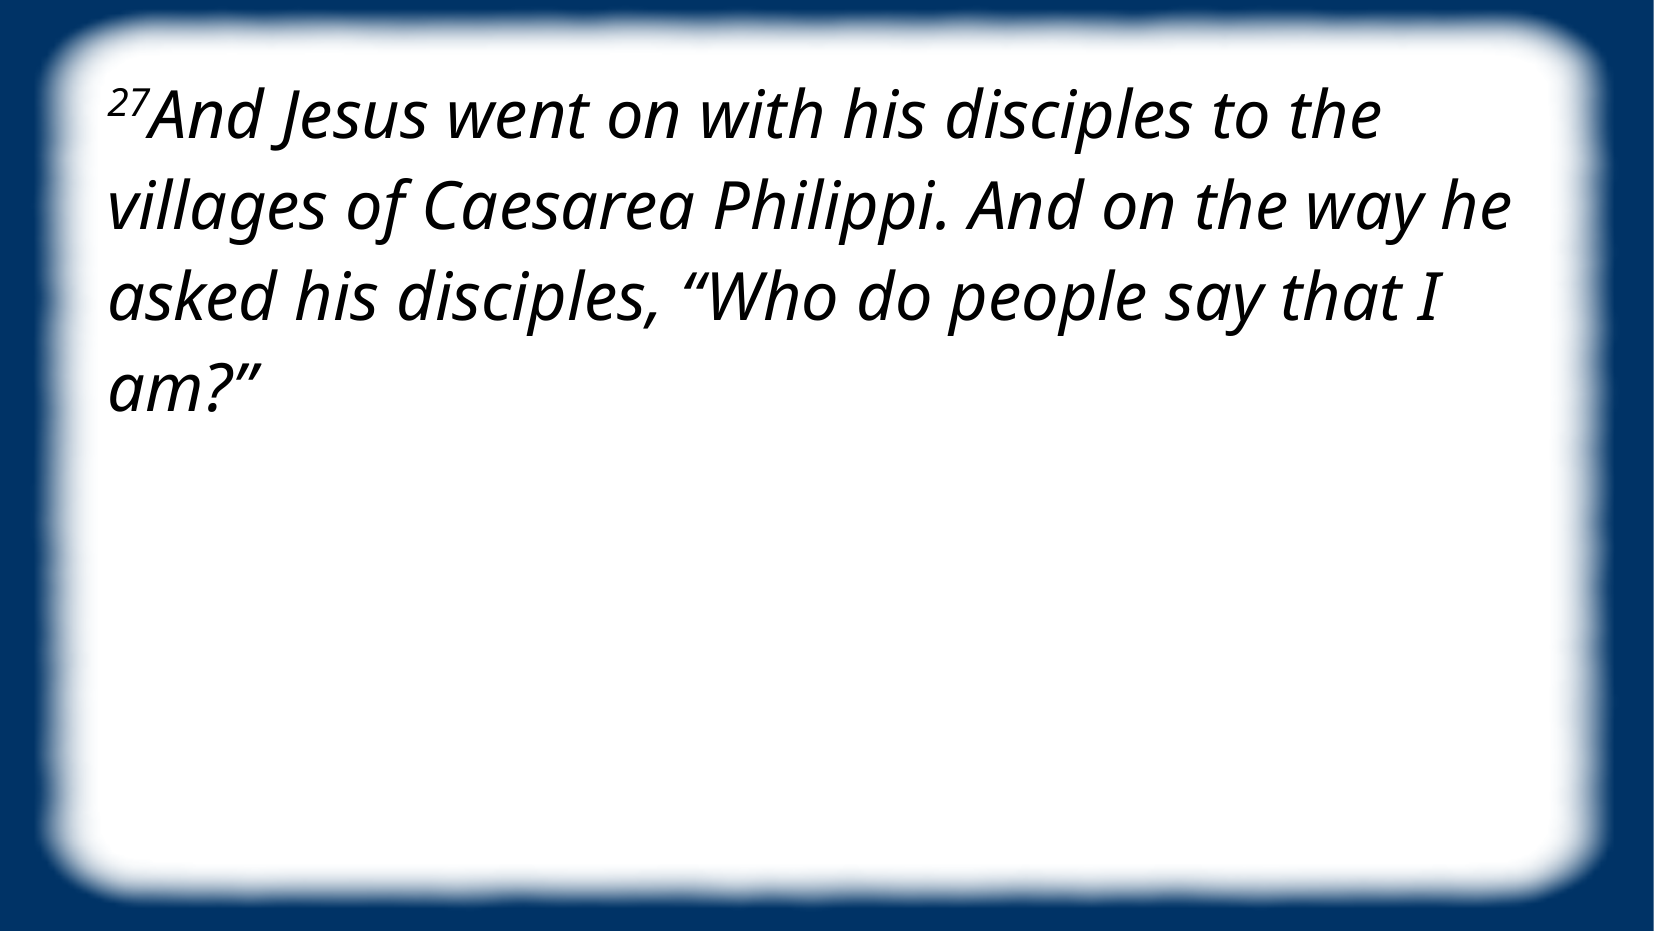

27And Jesus went on with his disciples to the villages of Caesarea Philippi. And on the way he asked his disciples, “Who do people say that I am?”